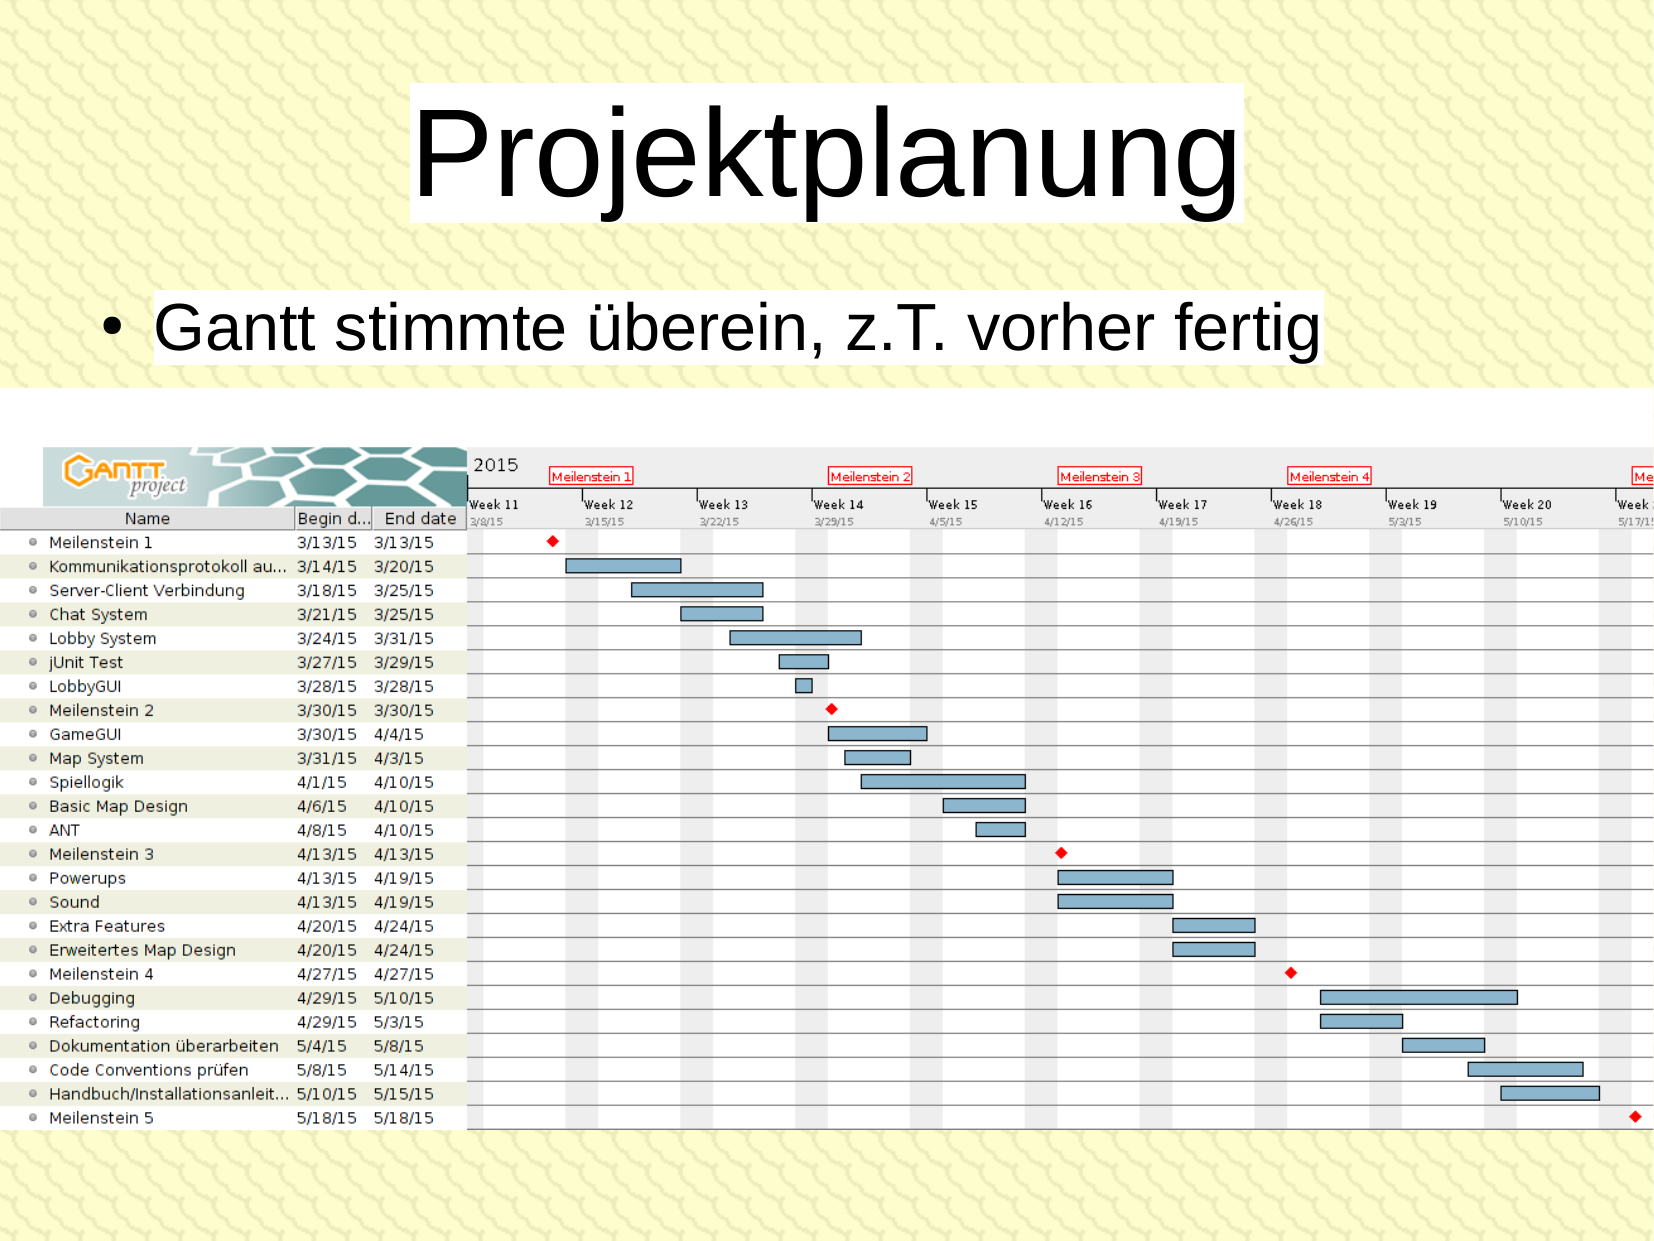

# Projektplanung
Gantt stimmte überein, z.T. vorher fertig